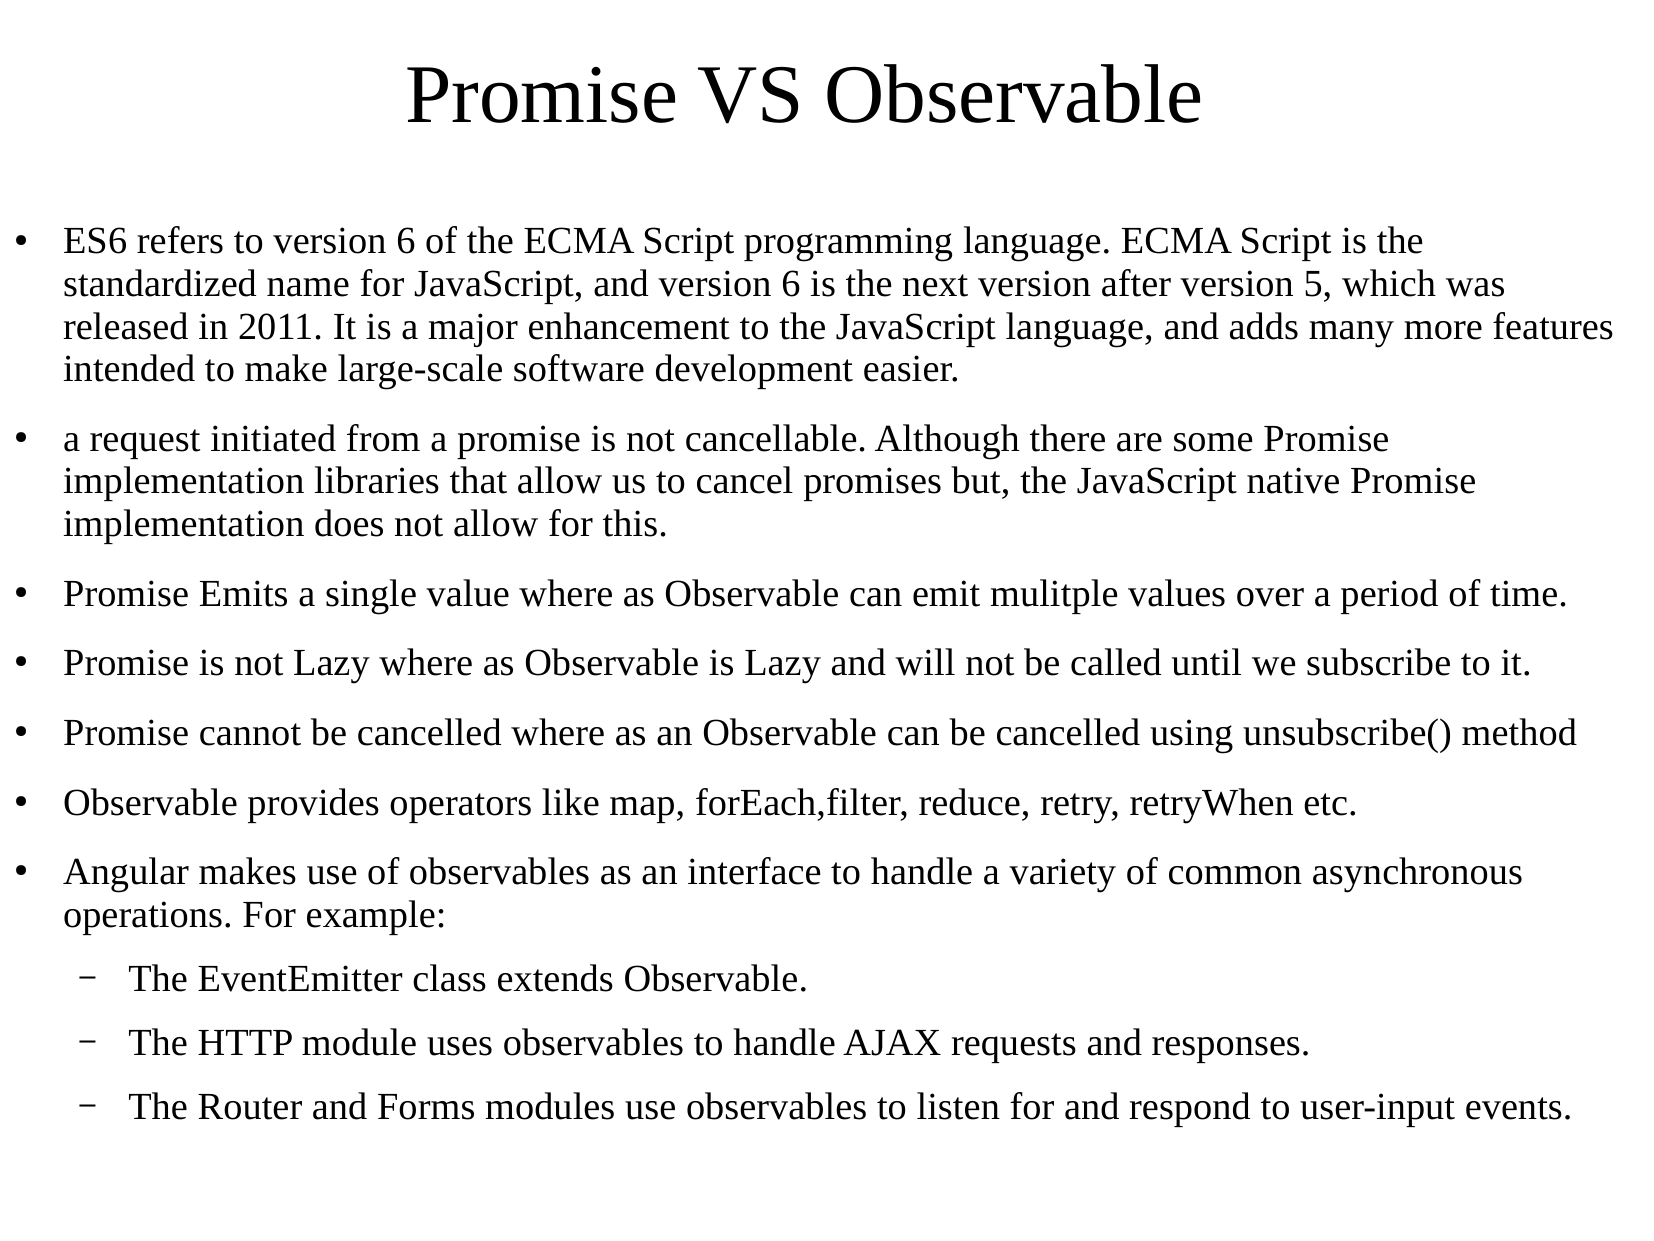

# Promise VS Observable
ES6 refers to version 6 of the ECMA Script programming language. ECMA Script is the standardized name for JavaScript, and version 6 is the next version after version 5, which was released in 2011. It is a major enhancement to the JavaScript language, and adds many more features intended to make large-scale software development easier.
a request initiated from a promise is not cancellable. Although there are some Promise implementation libraries that allow us to cancel promises but, the JavaScript native Promise implementation does not allow for this.
Promise Emits a single value where as Observable can emit mulitple values over a period of time.
Promise is not Lazy where as Observable is Lazy and will not be called until we subscribe to it.
Promise cannot be cancelled where as an Observable can be cancelled using unsubscribe() method
Observable provides operators like map, forEach,filter, reduce, retry, retryWhen etc.
Angular makes use of observables as an interface to handle a variety of common asynchronous operations. For example:
The EventEmitter class extends Observable.
The HTTP module uses observables to handle AJAX requests and responses.
The Router and Forms modules use observables to listen for and respond to user-input events.